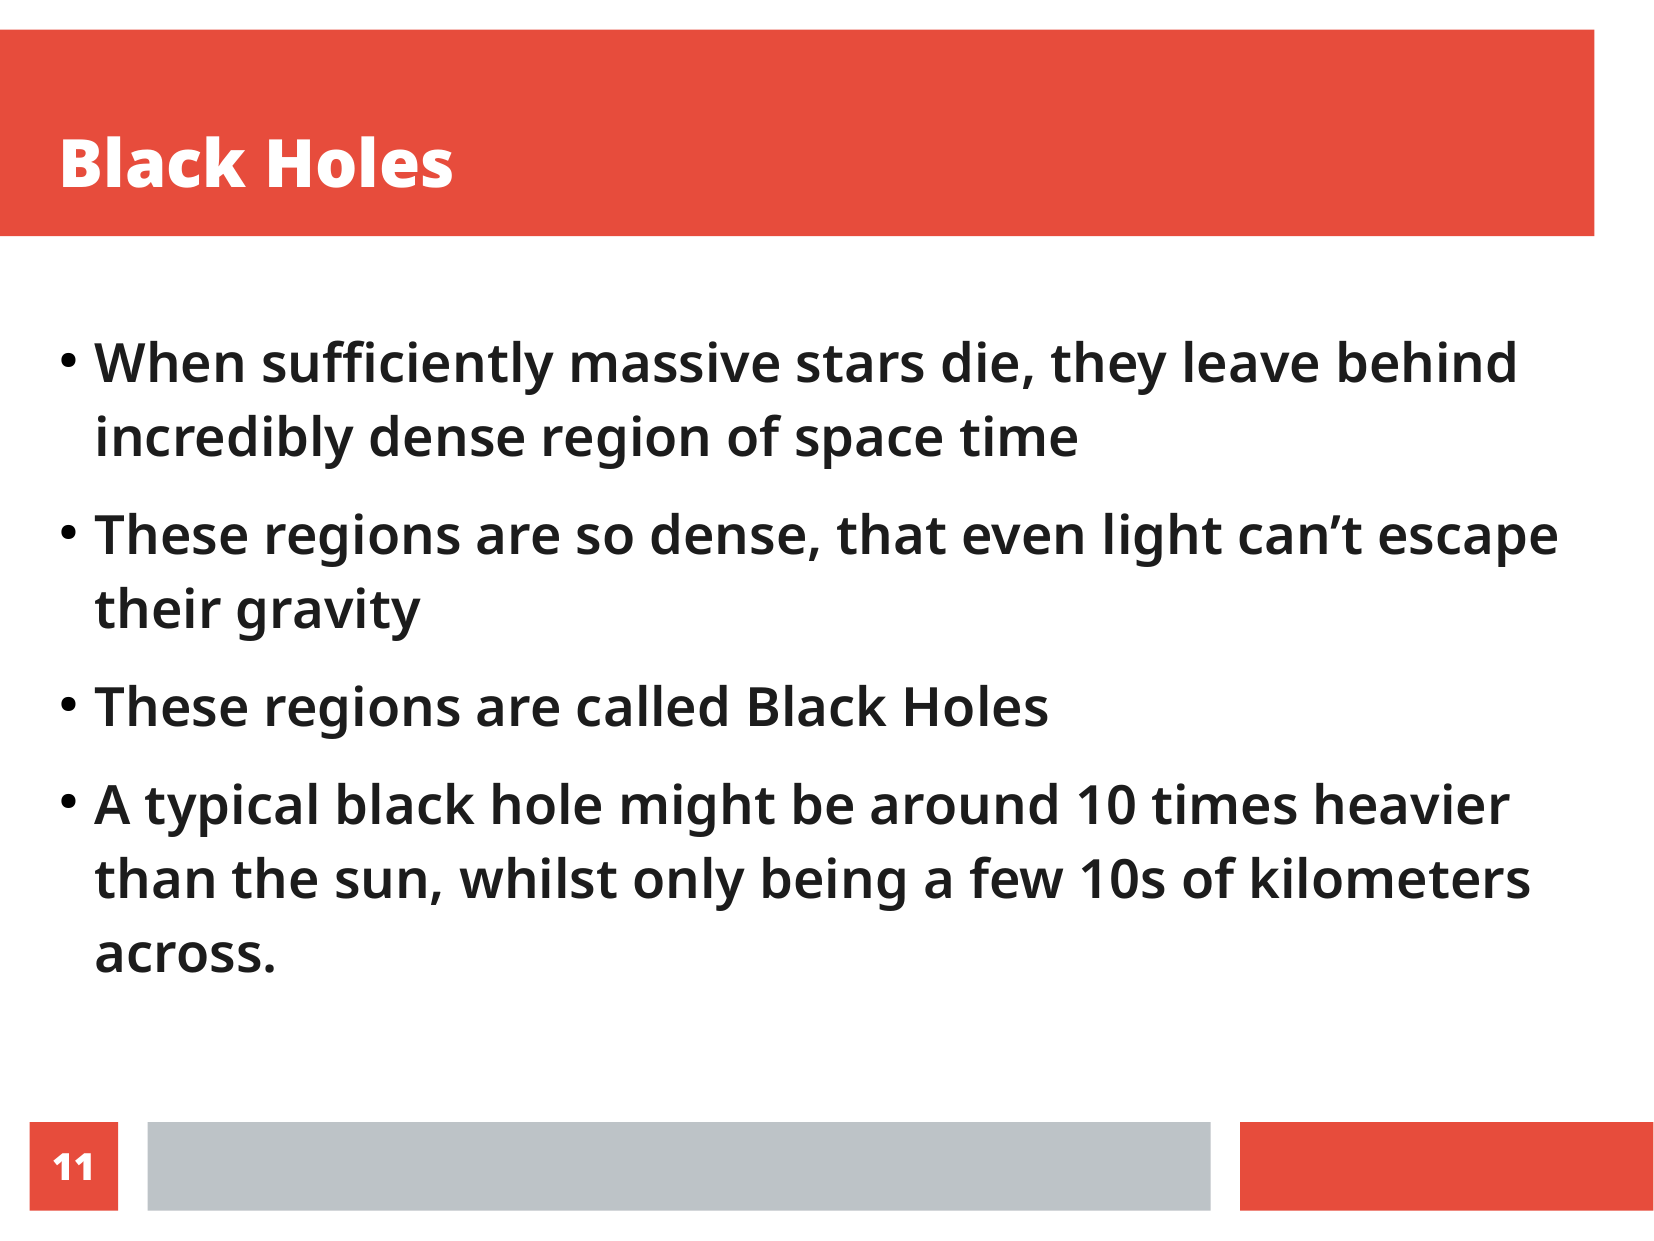

# Black Holes
When sufficiently massive stars die, they leave behind incredibly dense region of space time
These regions are so dense, that even light can’t escape their gravity
These regions are called Black Holes
A typical black hole might be around 10 times heavier than the sun, whilst only being a few 10s of kilometers across.
11